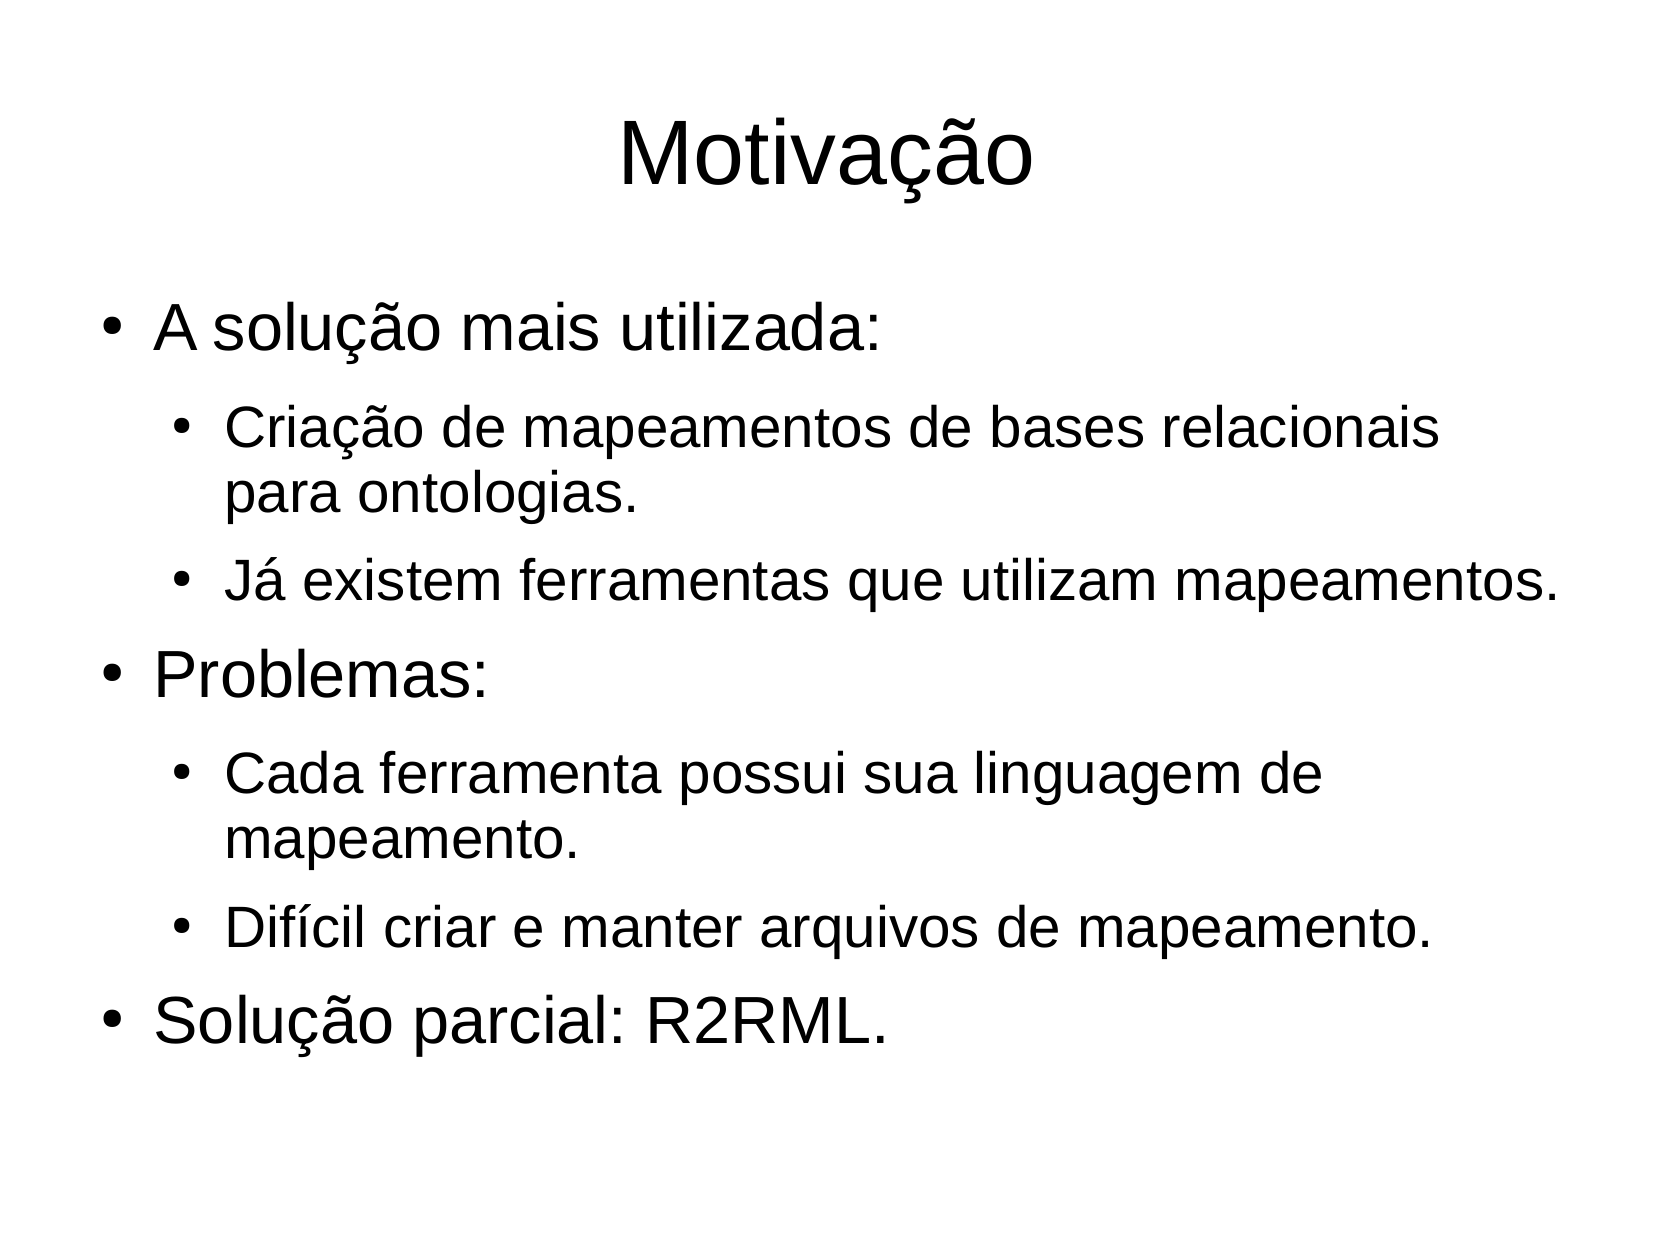

# Motivação
A solução mais utilizada:
Criação de mapeamentos de bases relacionais para ontologias.
Já existem ferramentas que utilizam mapeamentos.
Problemas:
Cada ferramenta possui sua linguagem de mapeamento.
Difícil criar e manter arquivos de mapeamento.
Solução parcial: R2RML.